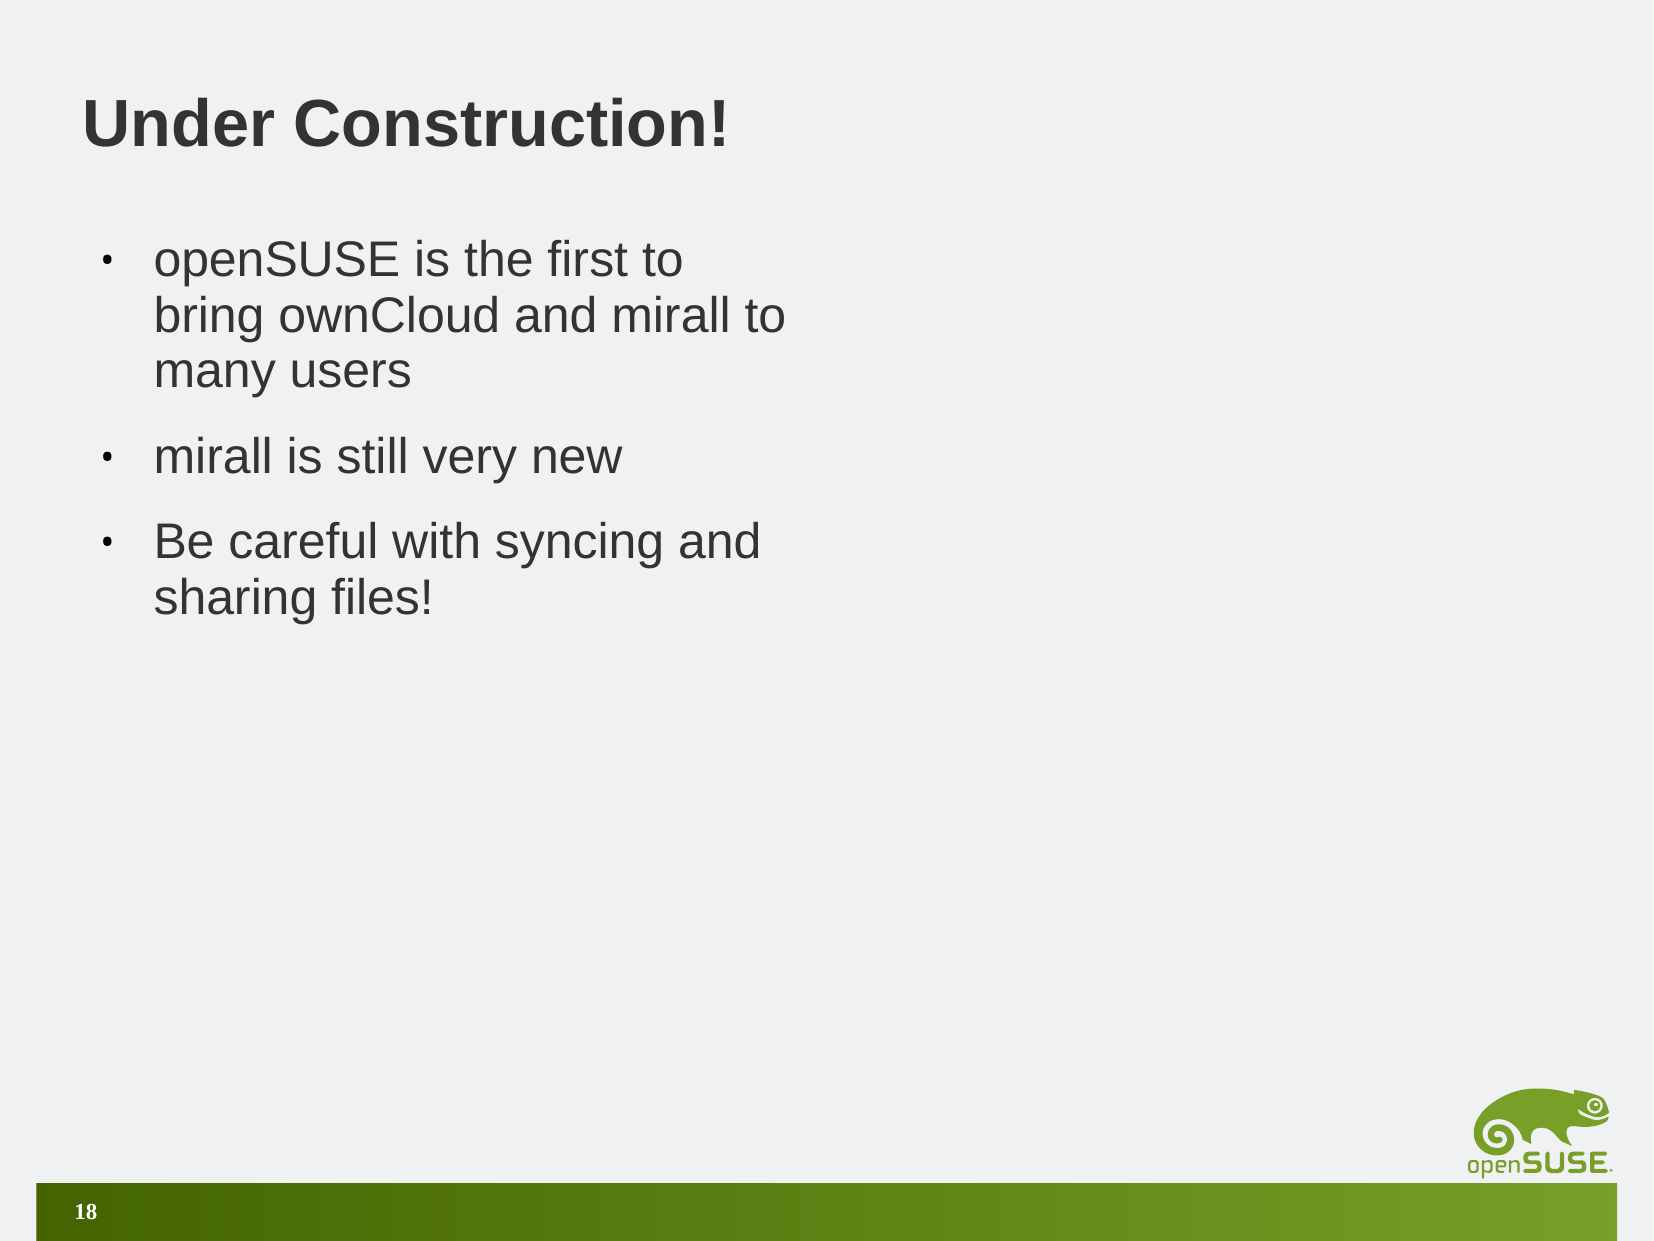

# Under Construction!
openSUSE is the first to bring ownCloud and mirall to many users
mirall is still very new
Be careful with syncing and sharing files!
18